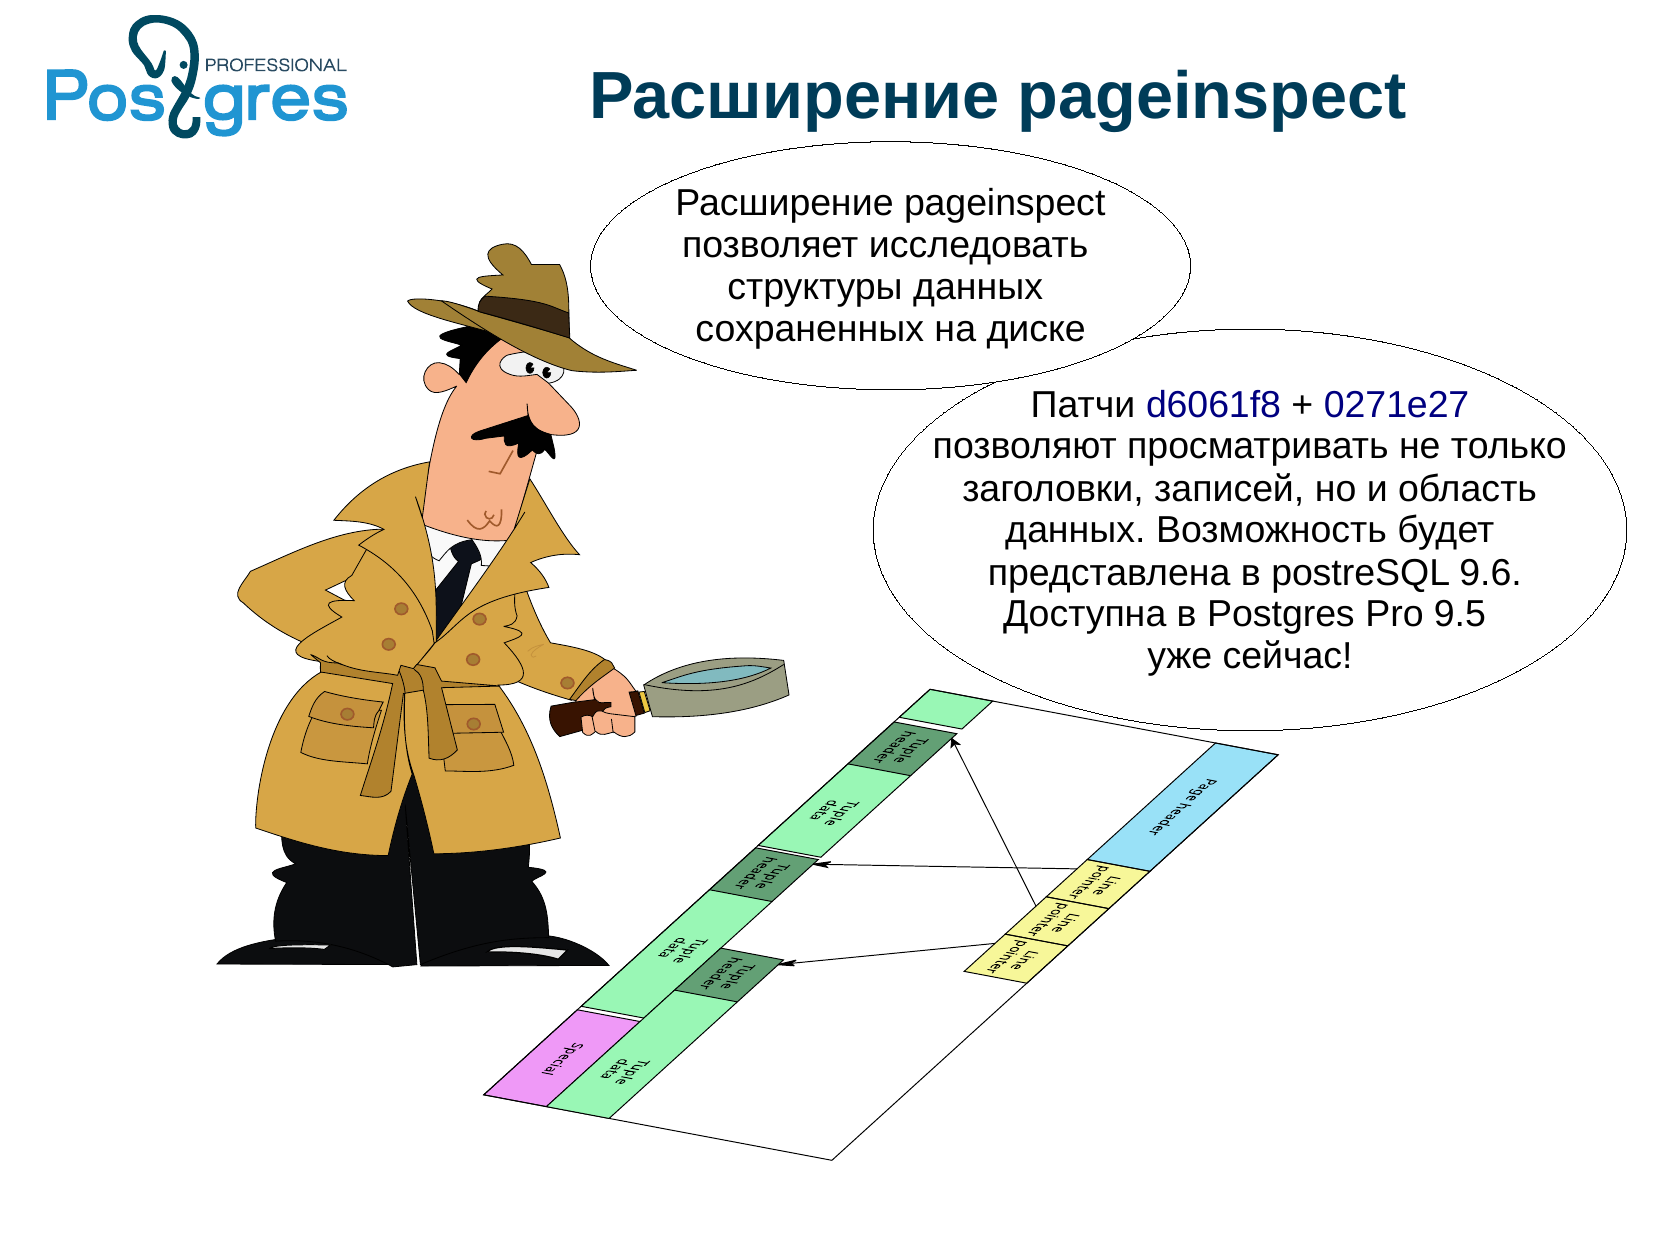

# Расширение pageinspect
Расширение pageinspect
позволяет исследовать
структуры данных
сохраненных на диске
Патчи d6061f8 + 0271e27
 позволяют просматривать не только
заголовки, записей, но и область
данных. Возможность будет
 представлена в postreSQL 9.6.
Доступна в Postgres Pro 9.5
уже сейчас!